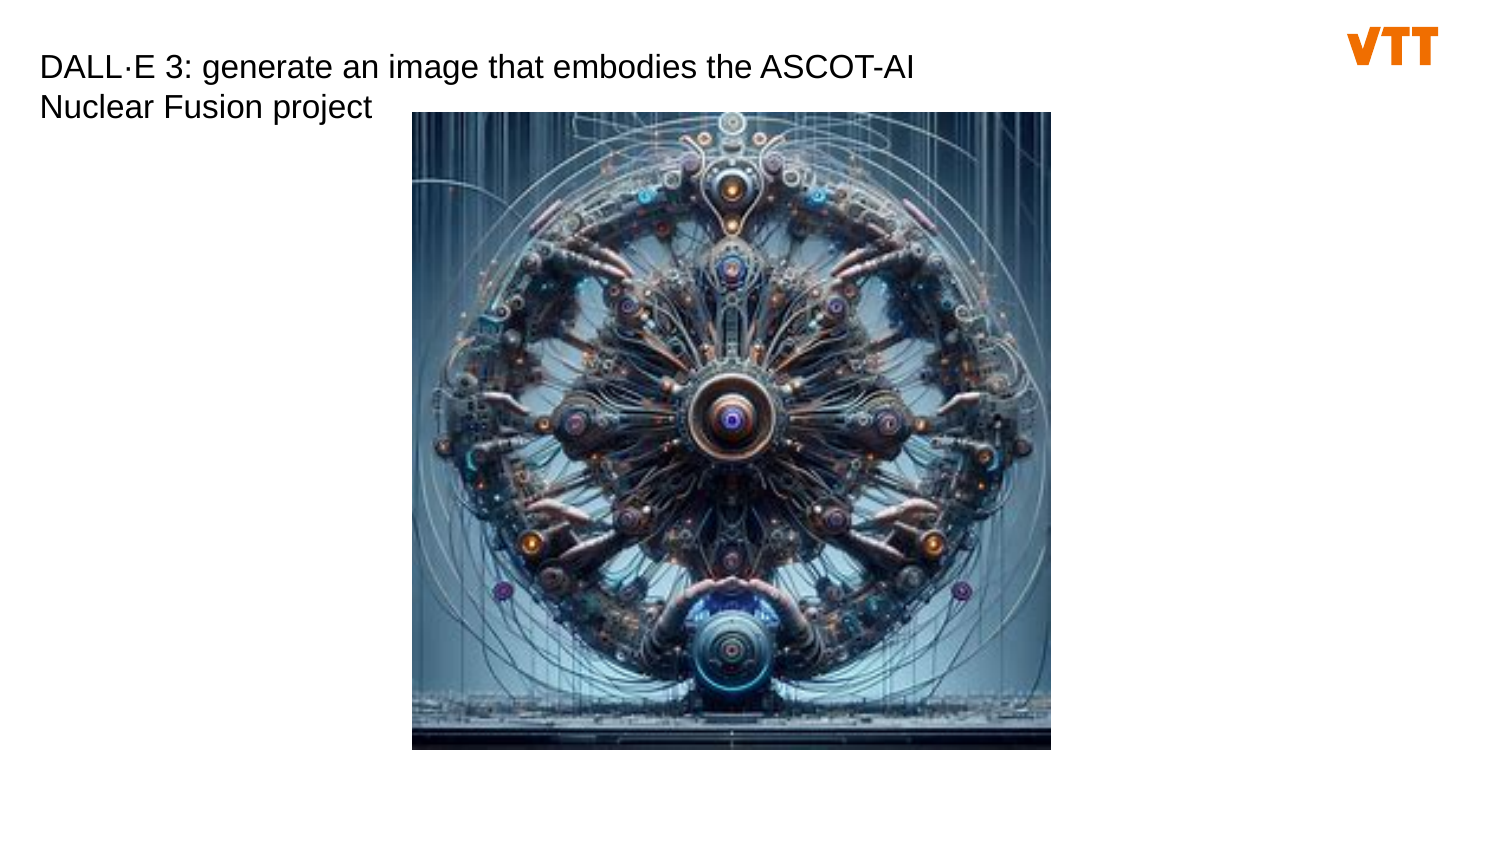

DALL·E 3: generate an image that embodies the ASCOT-AI Nuclear Fusion project
VTT – beyond the obvious Confidential Annex X Project Plan VTT-xxxxxx-xx